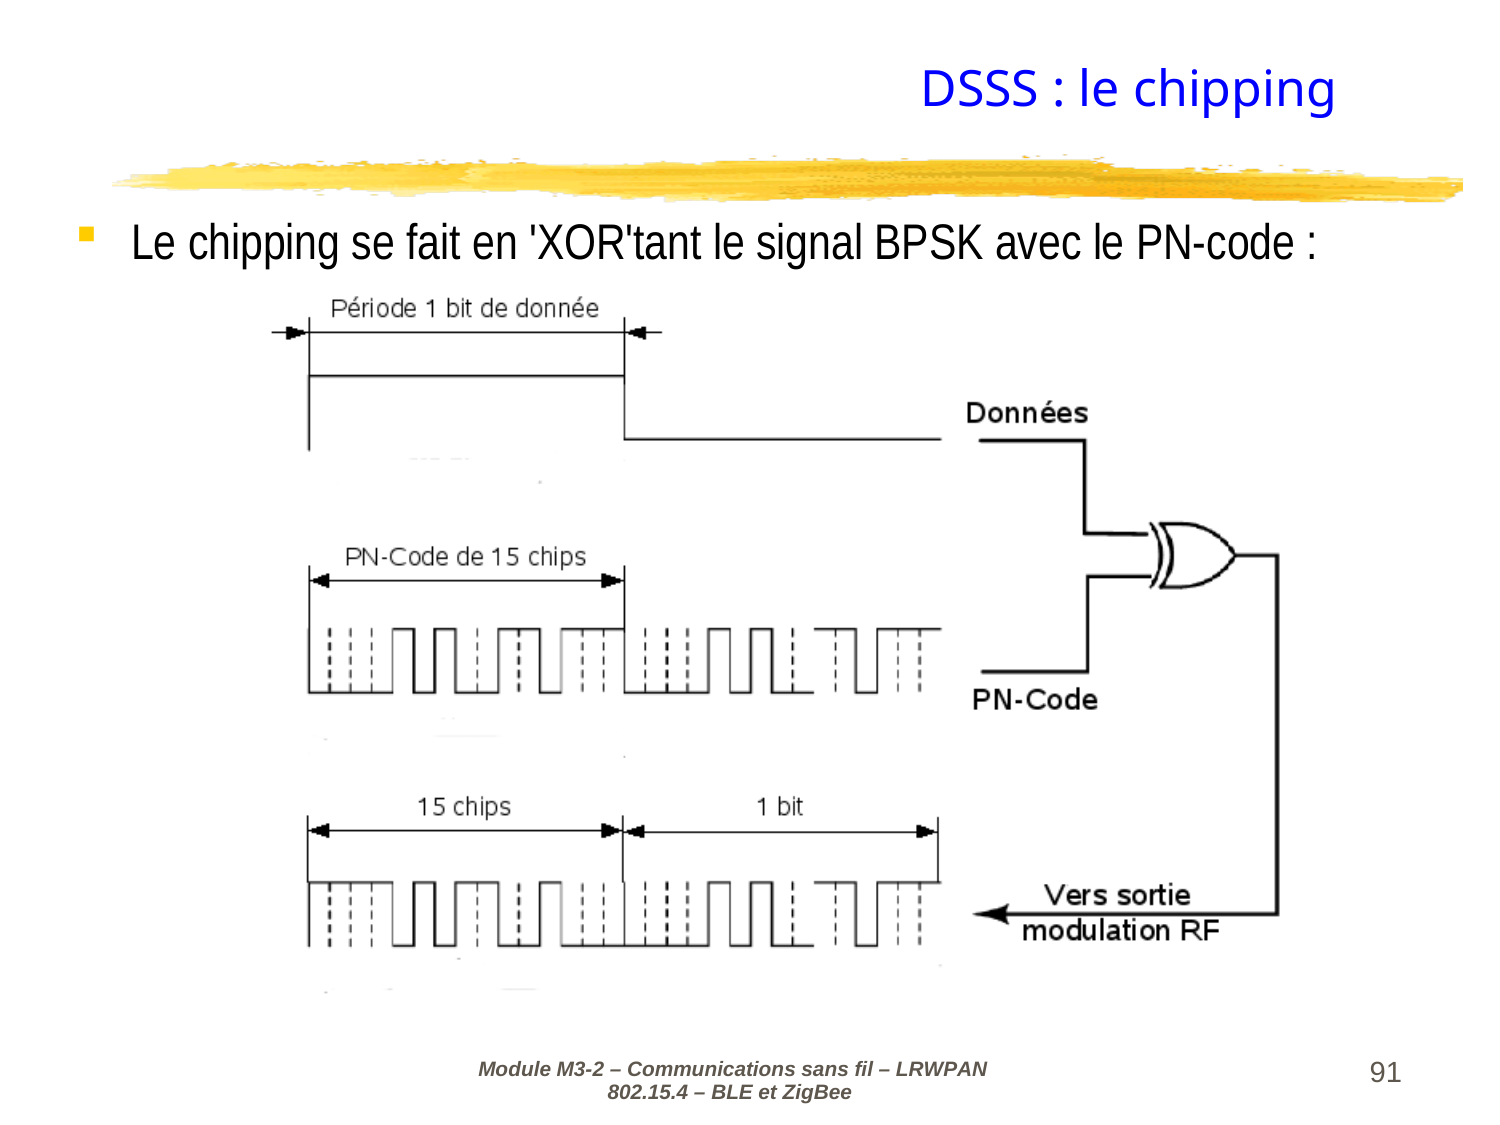

# DSSS : le chipping
Le chipping se fait en 'XOR'tant le signal BPSK avec le PN-code :
91